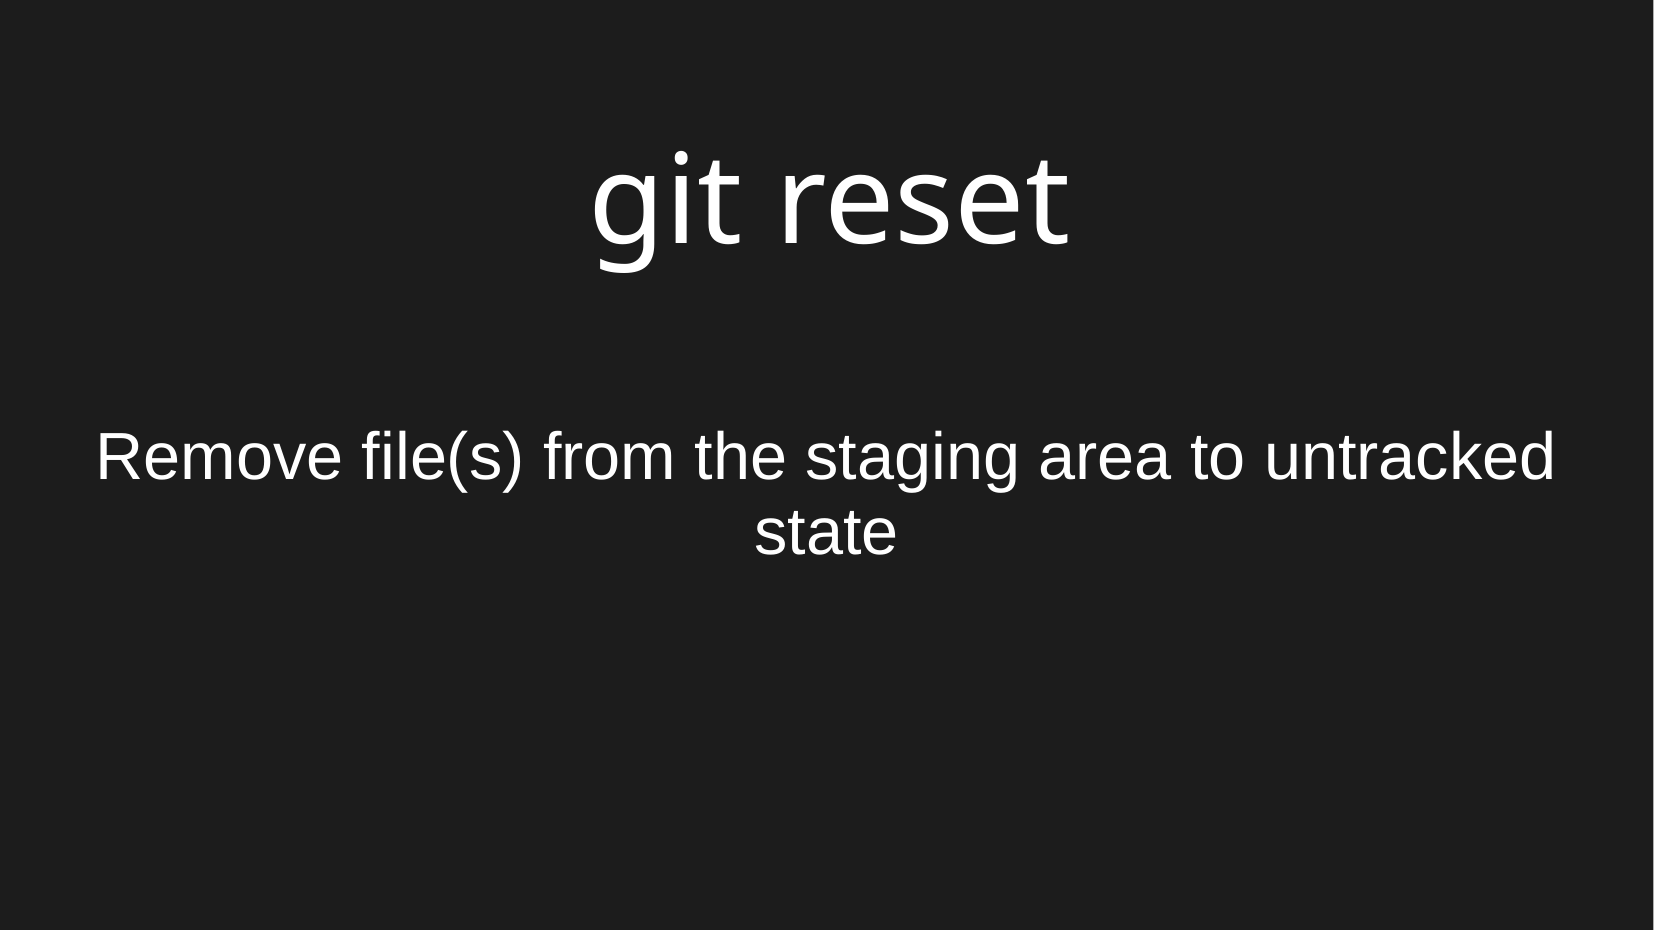

# git reset
Remove file(s) from the staging area to untracked state